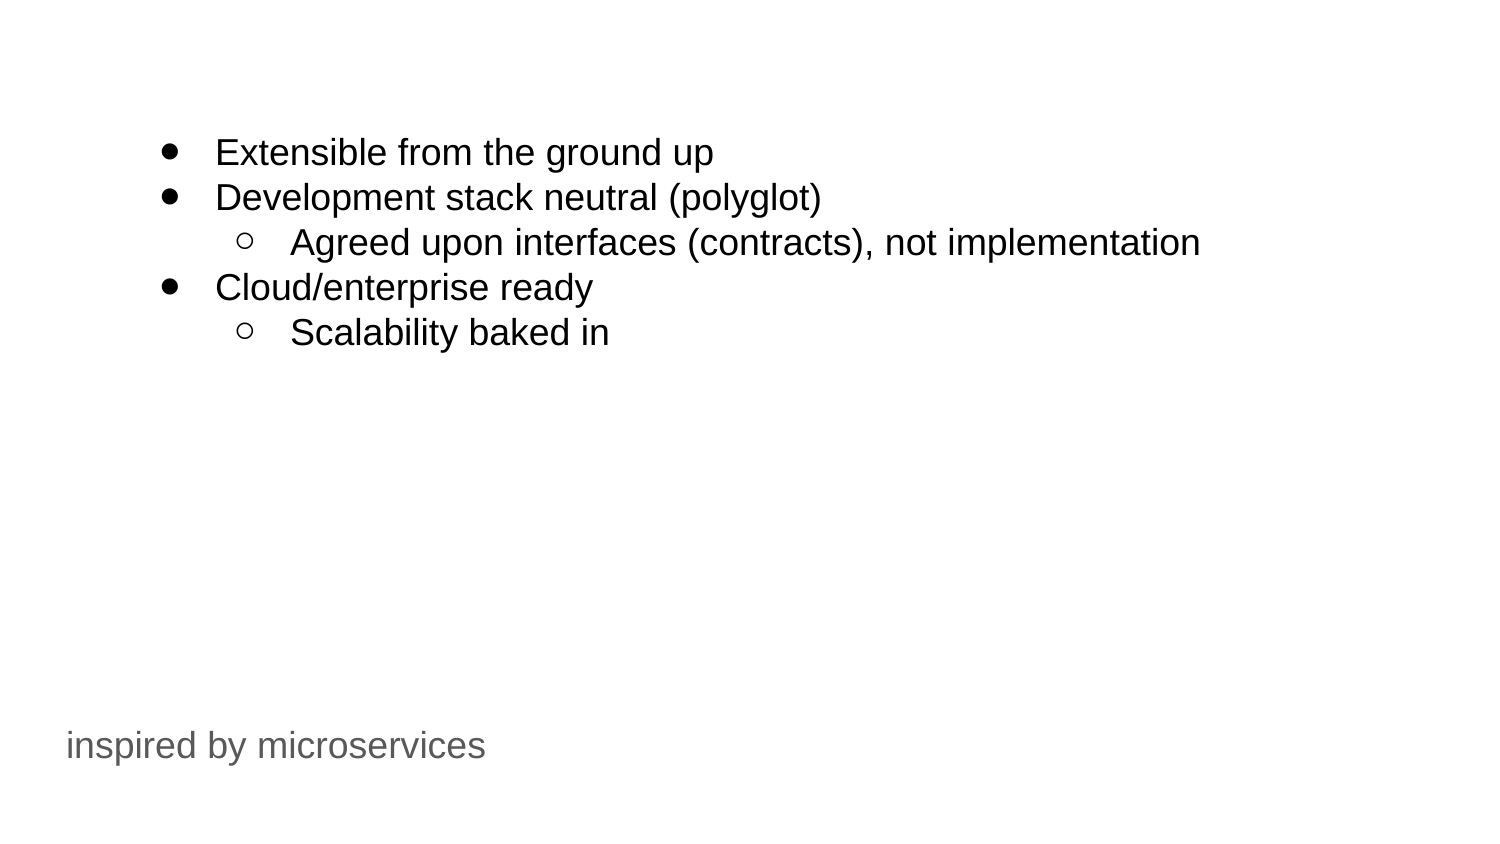

Extensible from the ground up
Development stack neutral (polyglot)
Agreed upon interfaces (contracts), not implementation
Cloud/enterprise ready
Scalability baked in
# inspired by microservices